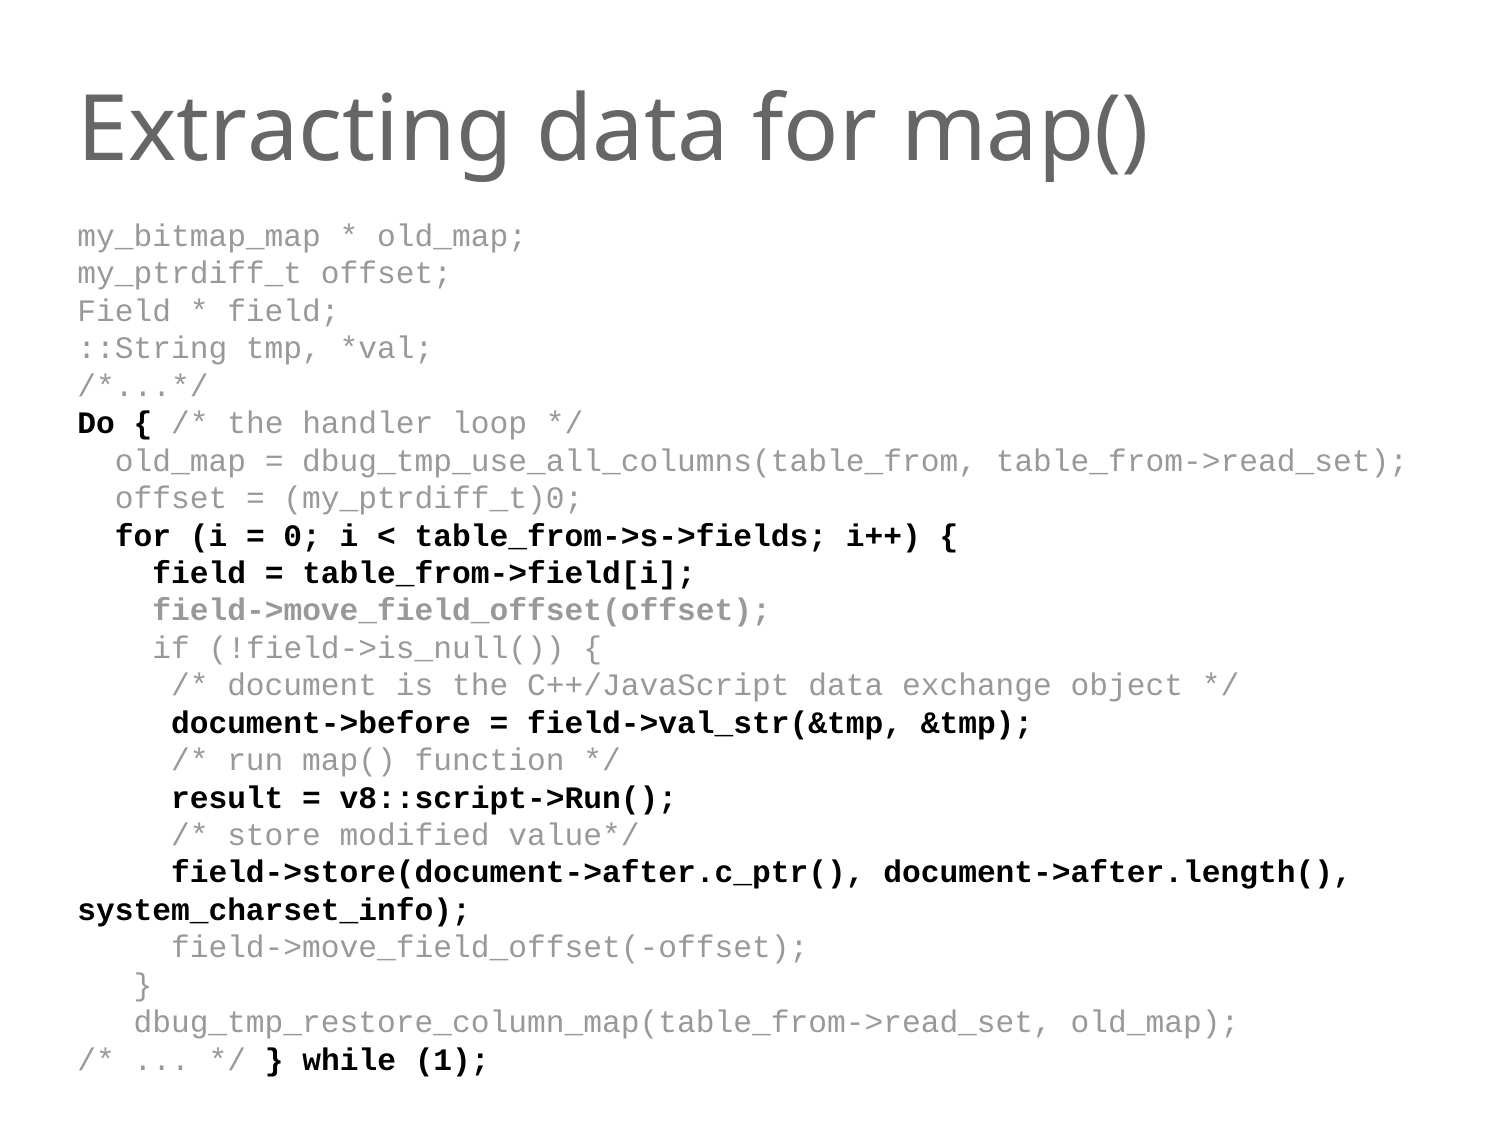

# Extracting data for map()
my_bitmap_map * old_map;
my_ptrdiff_t offset;
Field * field;
::String tmp, *val;
/*...*/
Do { /* the handler loop */
 old_map = dbug_tmp_use_all_columns(table_from, table_from->read_set);
 offset = (my_ptrdiff_t)0;
 for (i = 0; i < table_from->s->fields; i++) {
 field = table_from->field[i];
 field->move_field_offset(offset);
 if (!field->is_null()) {
 /* document is the C++/JavaScript data exchange object */
 document->before = field->val_str(&tmp, &tmp);
 /* run map() function */
 result = v8::script->Run();
 /* store modified value*/
 field->store(document->after.c_ptr(), document->after.length(), system_charset_info);
 field->move_field_offset(-offset);
 }
 dbug_tmp_restore_column_map(table_from->read_set, old_map);
/* ... */ } while (1);